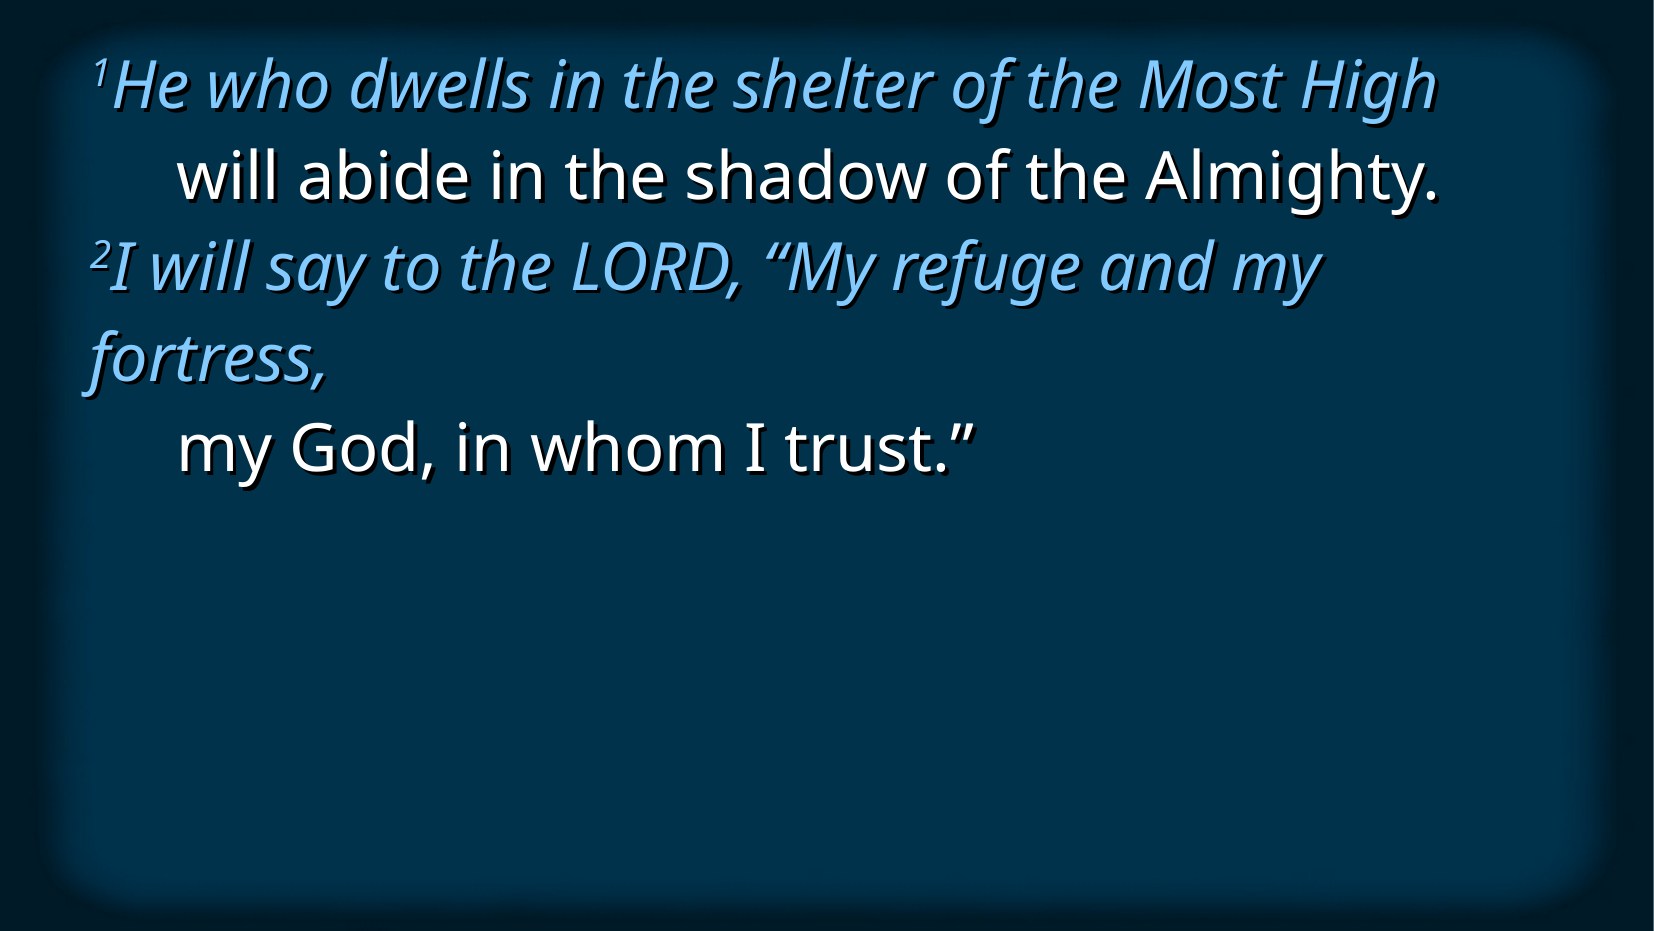

1He who dwells in the shelter of the Most High
 will abide in the shadow of the Almighty.
2I will say to the LORD, “My refuge and my fortress,
 my God, in whom I trust.”